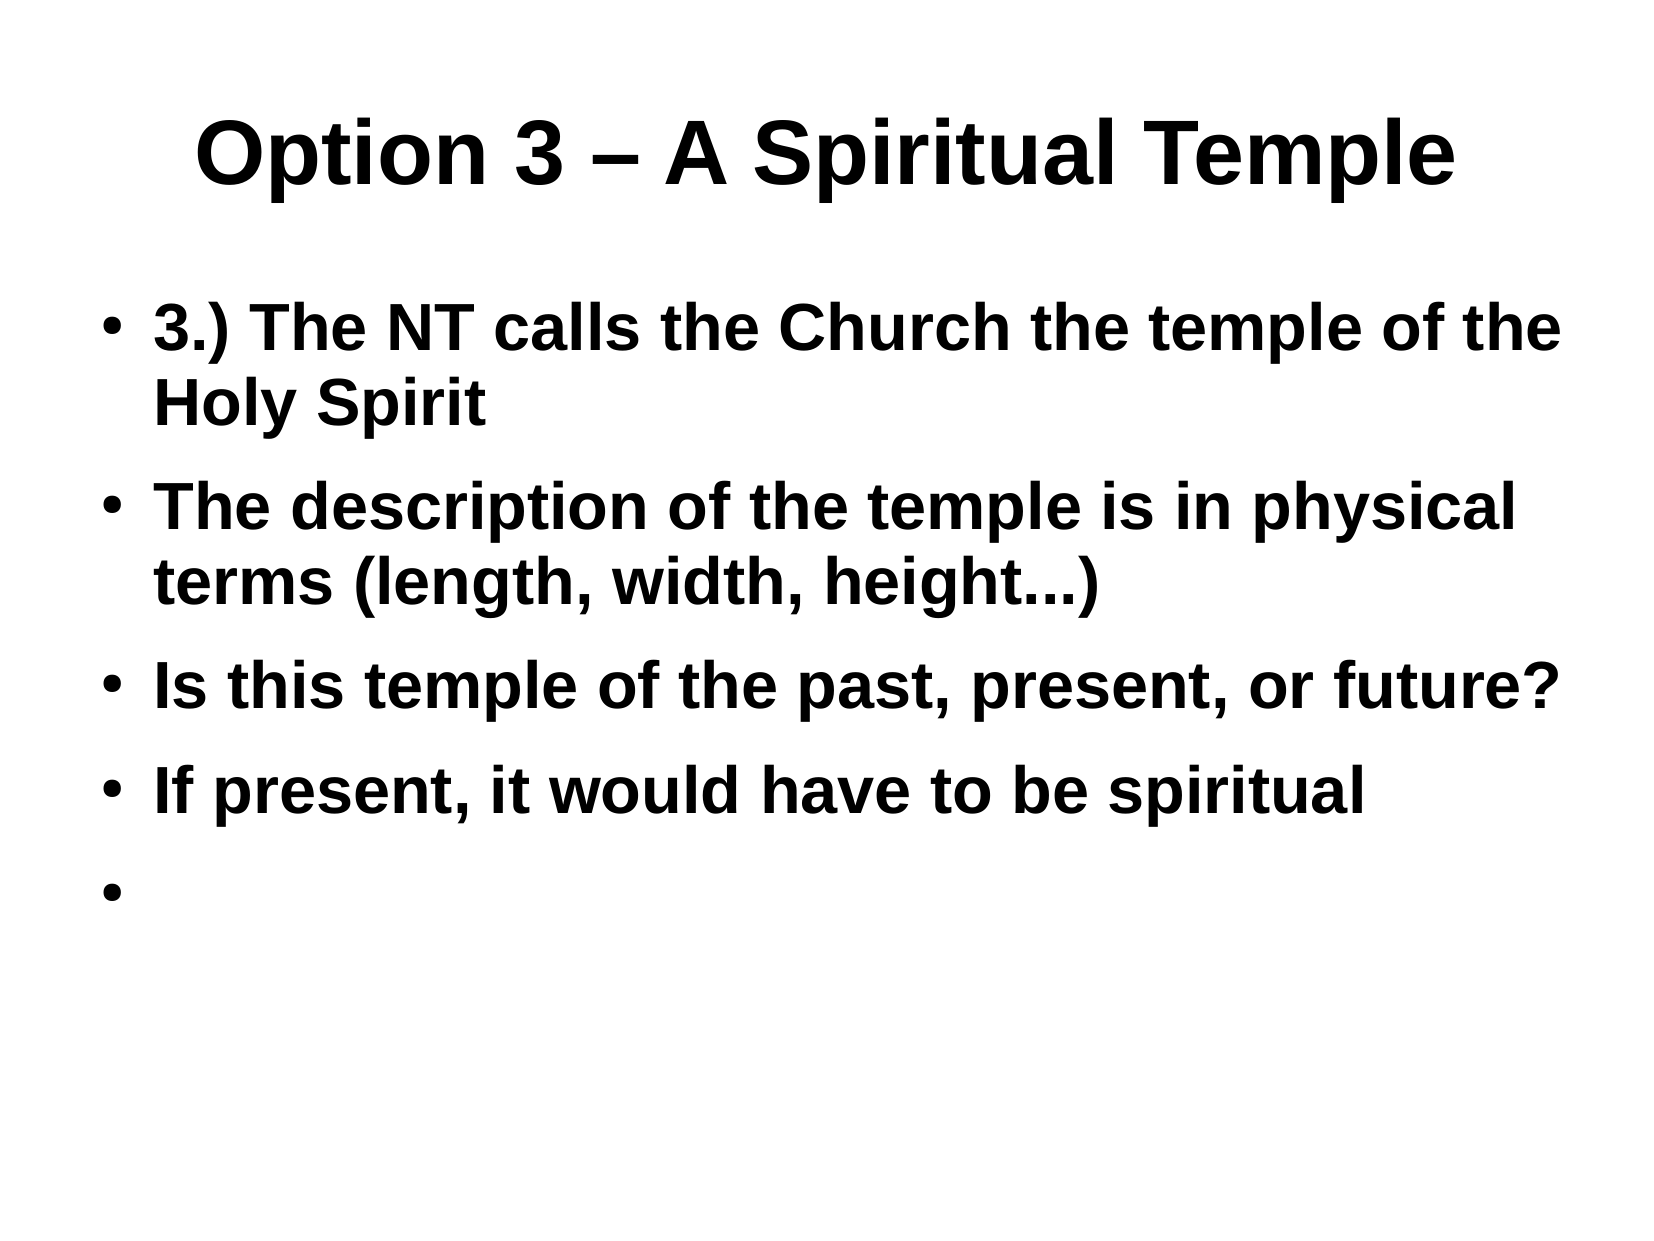

# Option 3 – A Spiritual Temple
3.) The NT calls the Church the temple of the Holy Spirit
The description of the temple is in physical terms (length, width, height...)
Is this temple of the past, present, or future?
If present, it would have to be spiritual